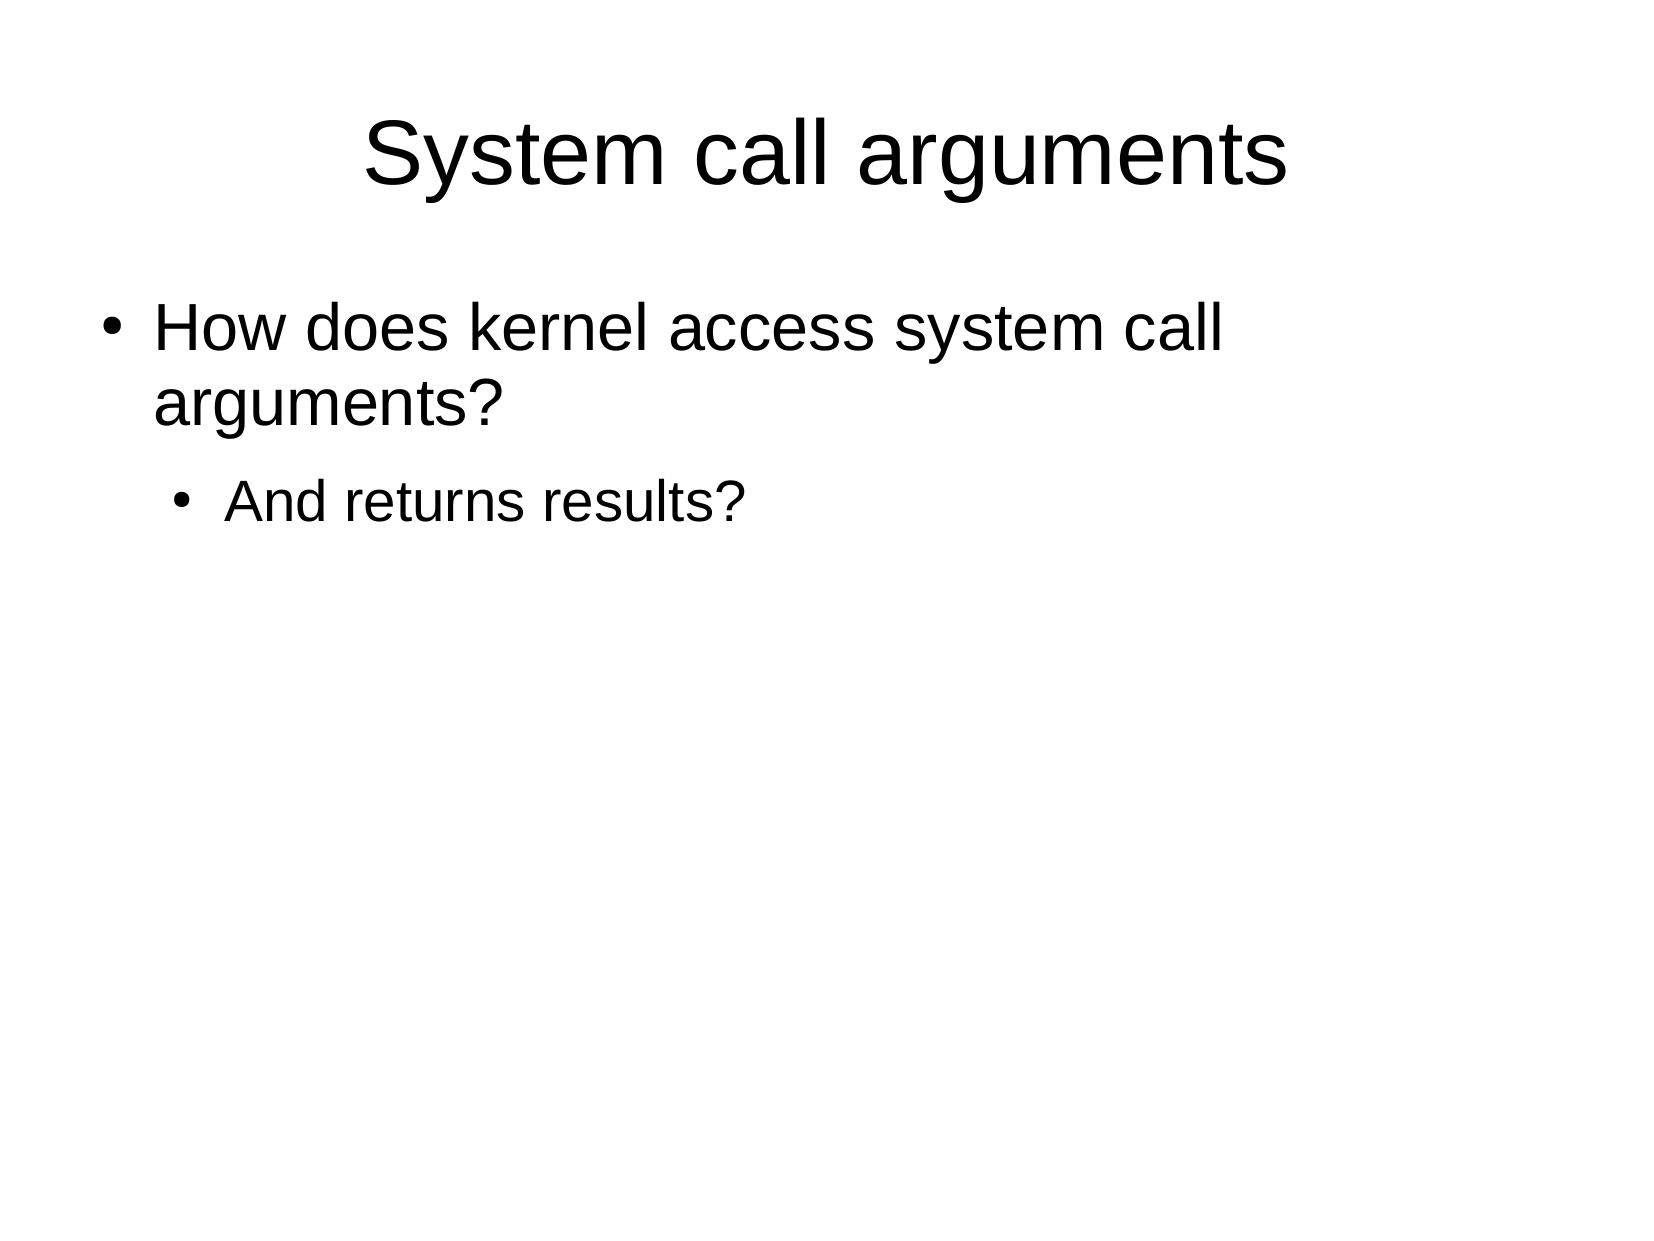

# System call arguments
How does kernel access system call arguments?
And returns results?